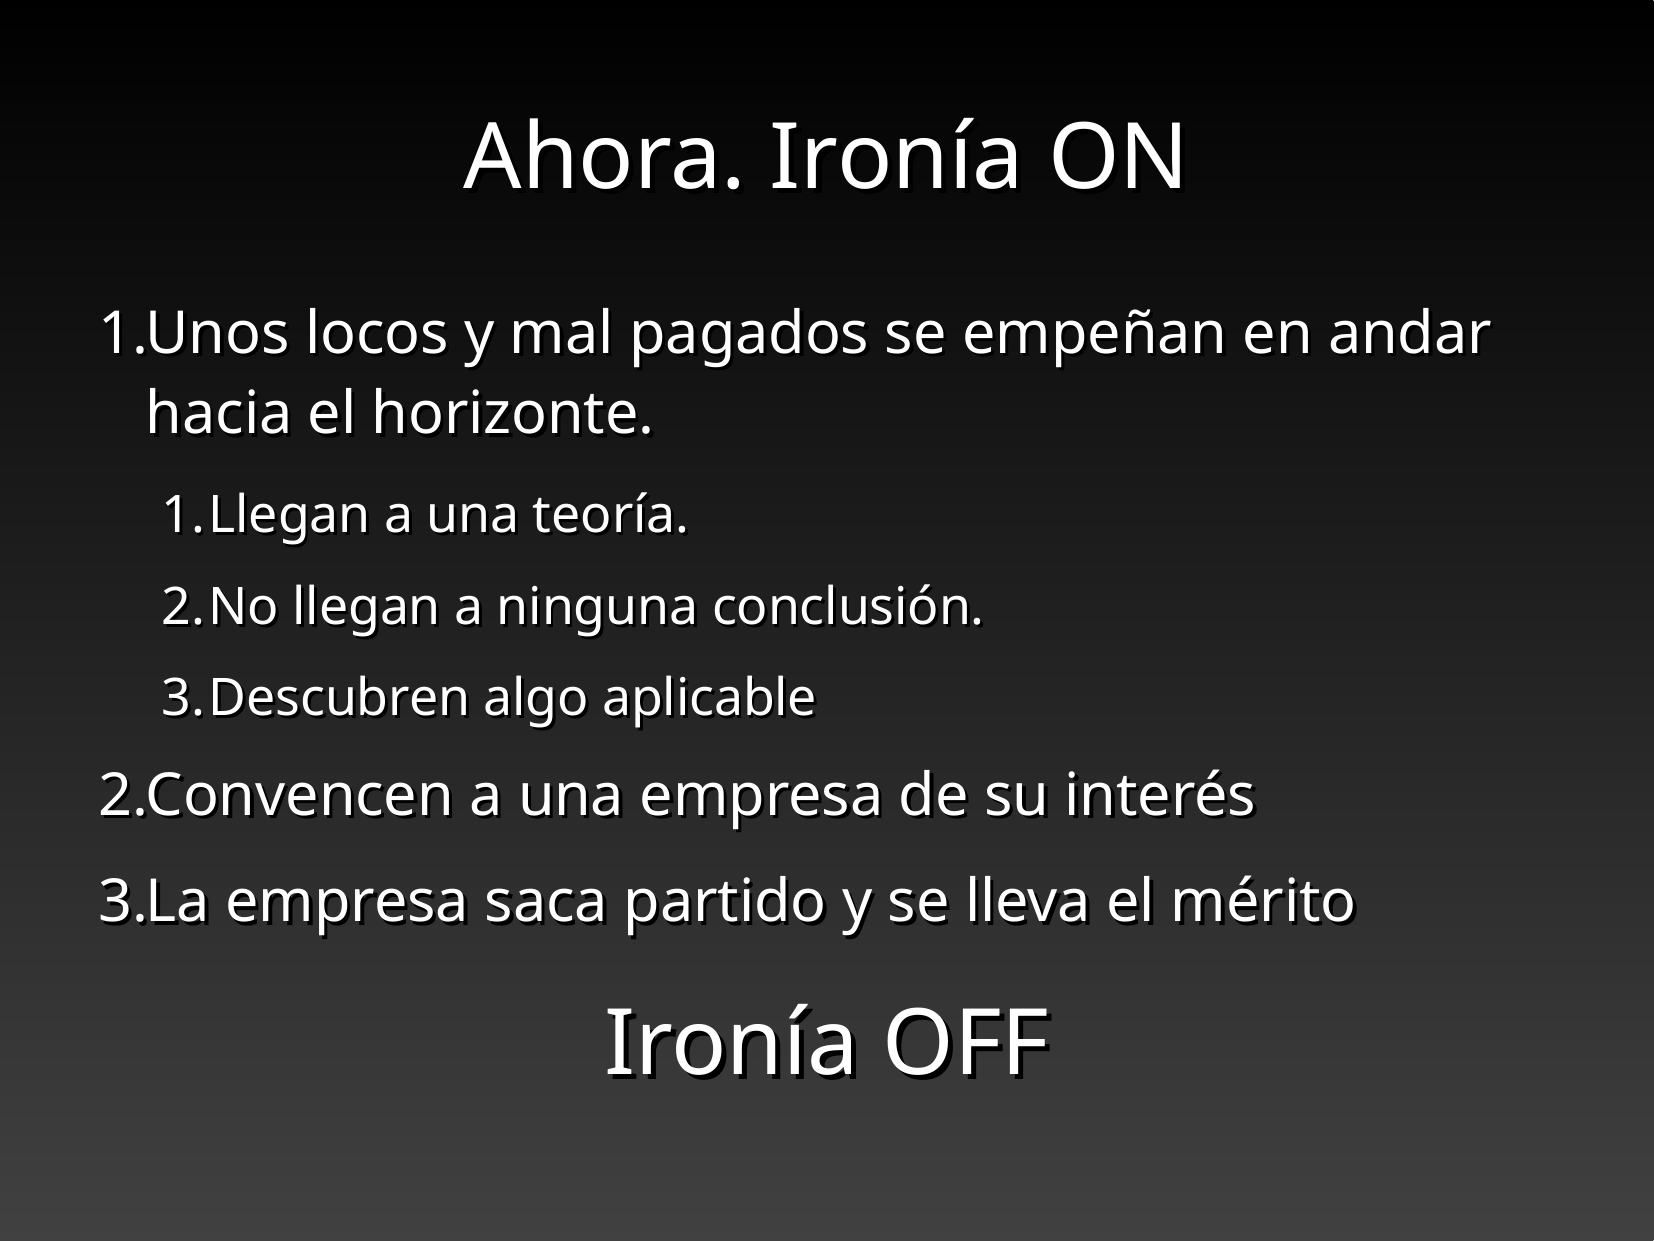

# Ahora. Ironía ON
Unos locos y mal pagados se empeñan en andar hacia el horizonte.
Llegan a una teoría.
No llegan a ninguna conclusión.
Descubren algo aplicable
Convencen a una empresa de su interés
La empresa saca partido y se lleva el mérito
Ironía OFF